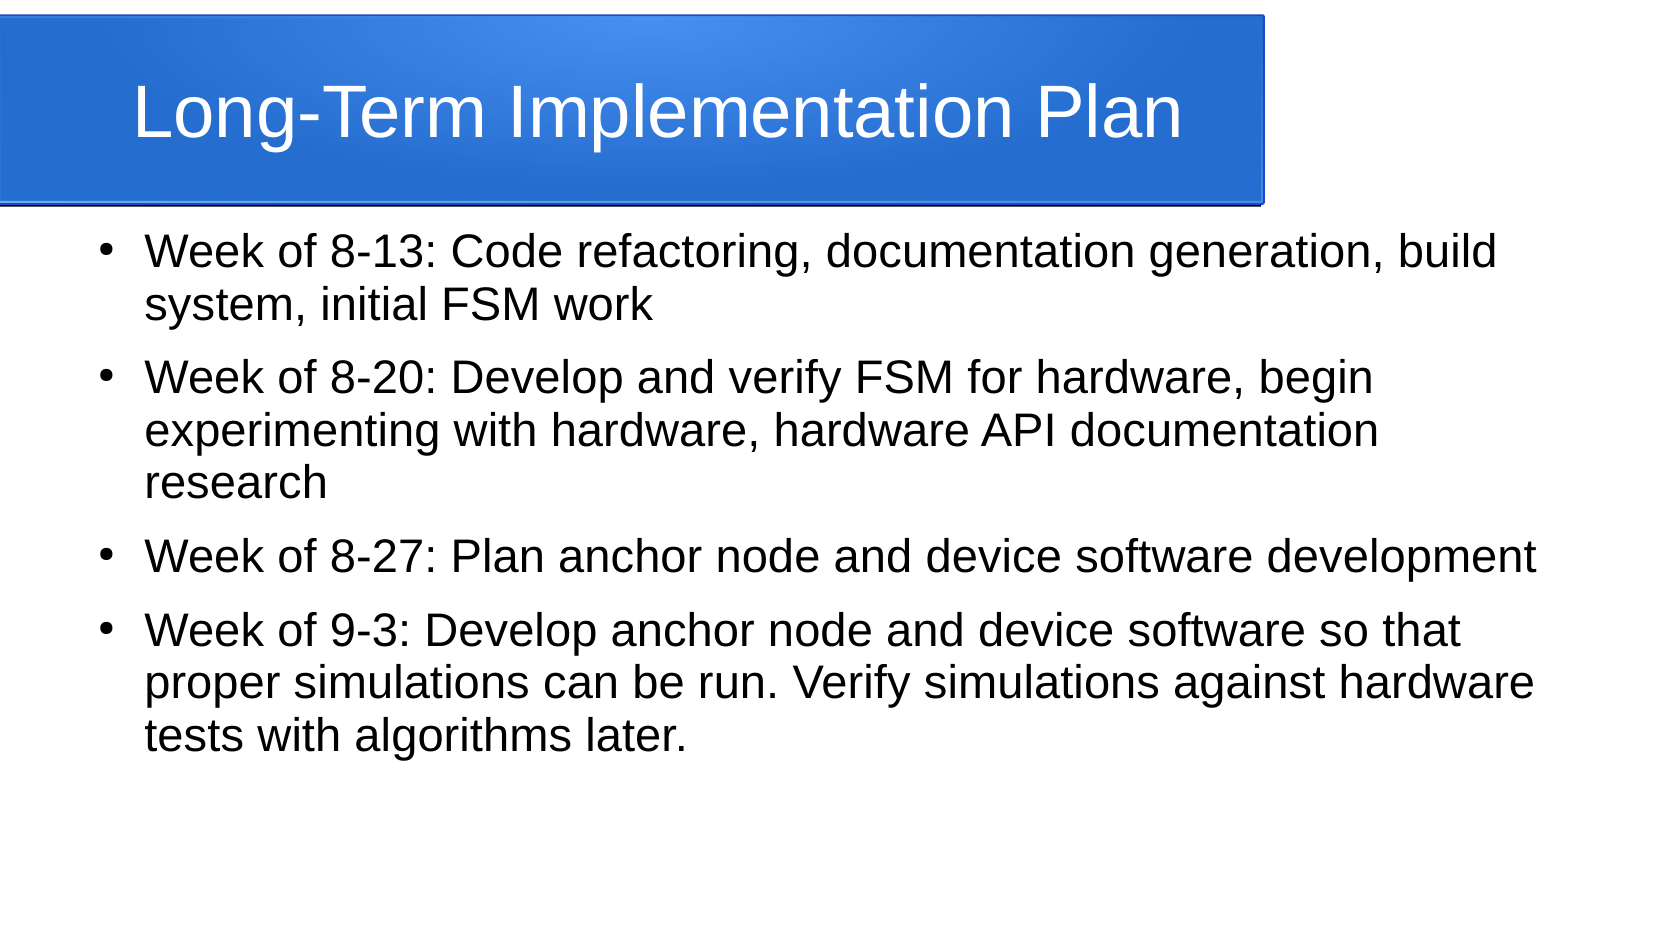

# Long-Term Implementation Plan
Week of 8-13: Code refactoring, documentation generation, build system, initial FSM work
Week of 8-20: Develop and verify FSM for hardware, begin experimenting with hardware, hardware API documentation research
Week of 8-27: Plan anchor node and device software development
Week of 9-3: Develop anchor node and device software so that proper simulations can be run. Verify simulations against hardware tests with algorithms later.